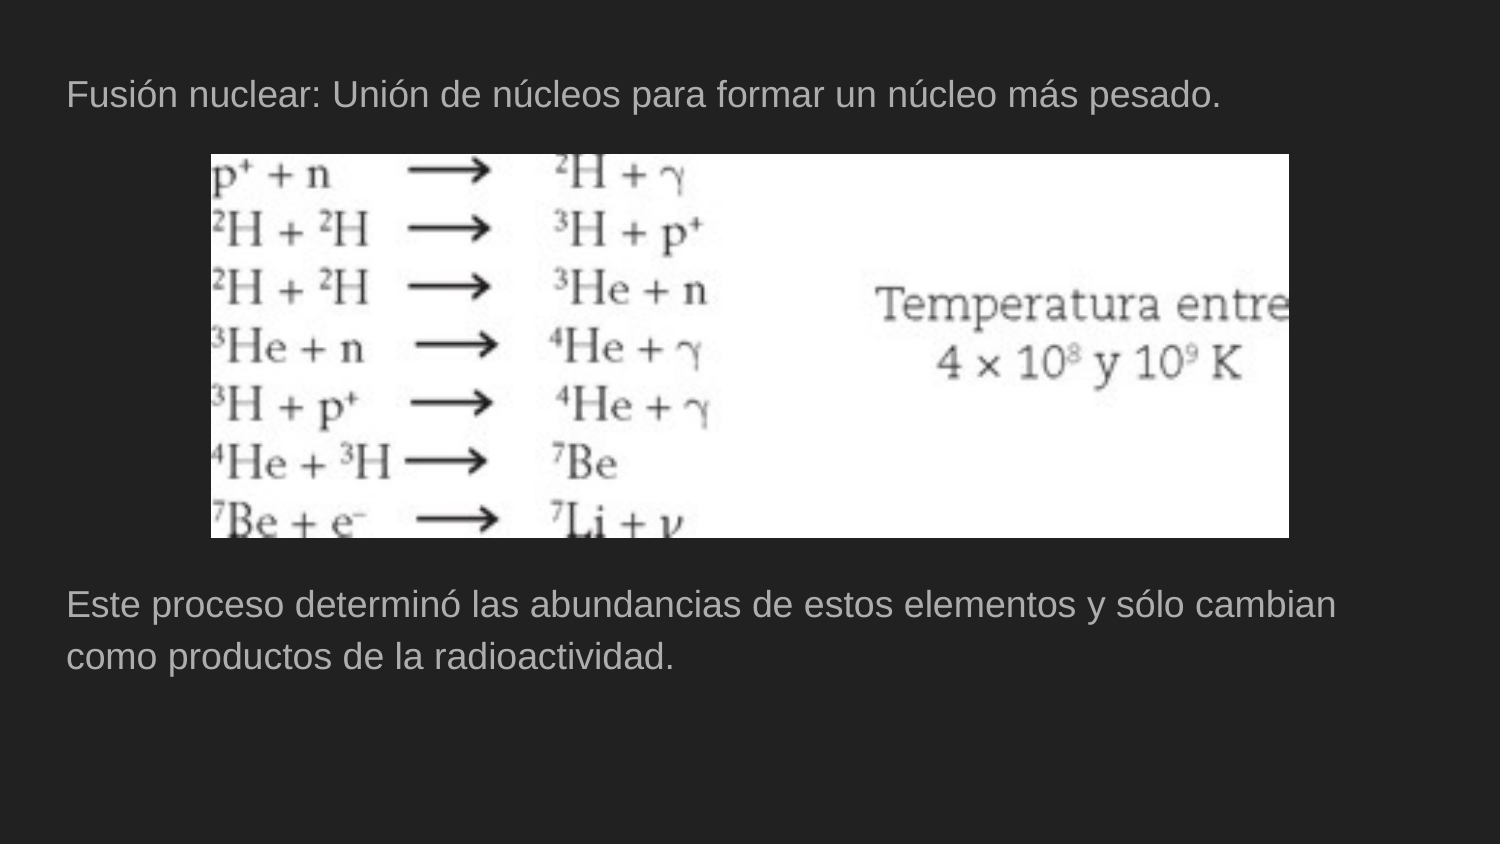

# Fusión nuclear: Unión de núcleos para formar un núcleo más pesado.
Este proceso determinó las abundancias de estos elementos y sólo cambian como productos de la radioactividad.